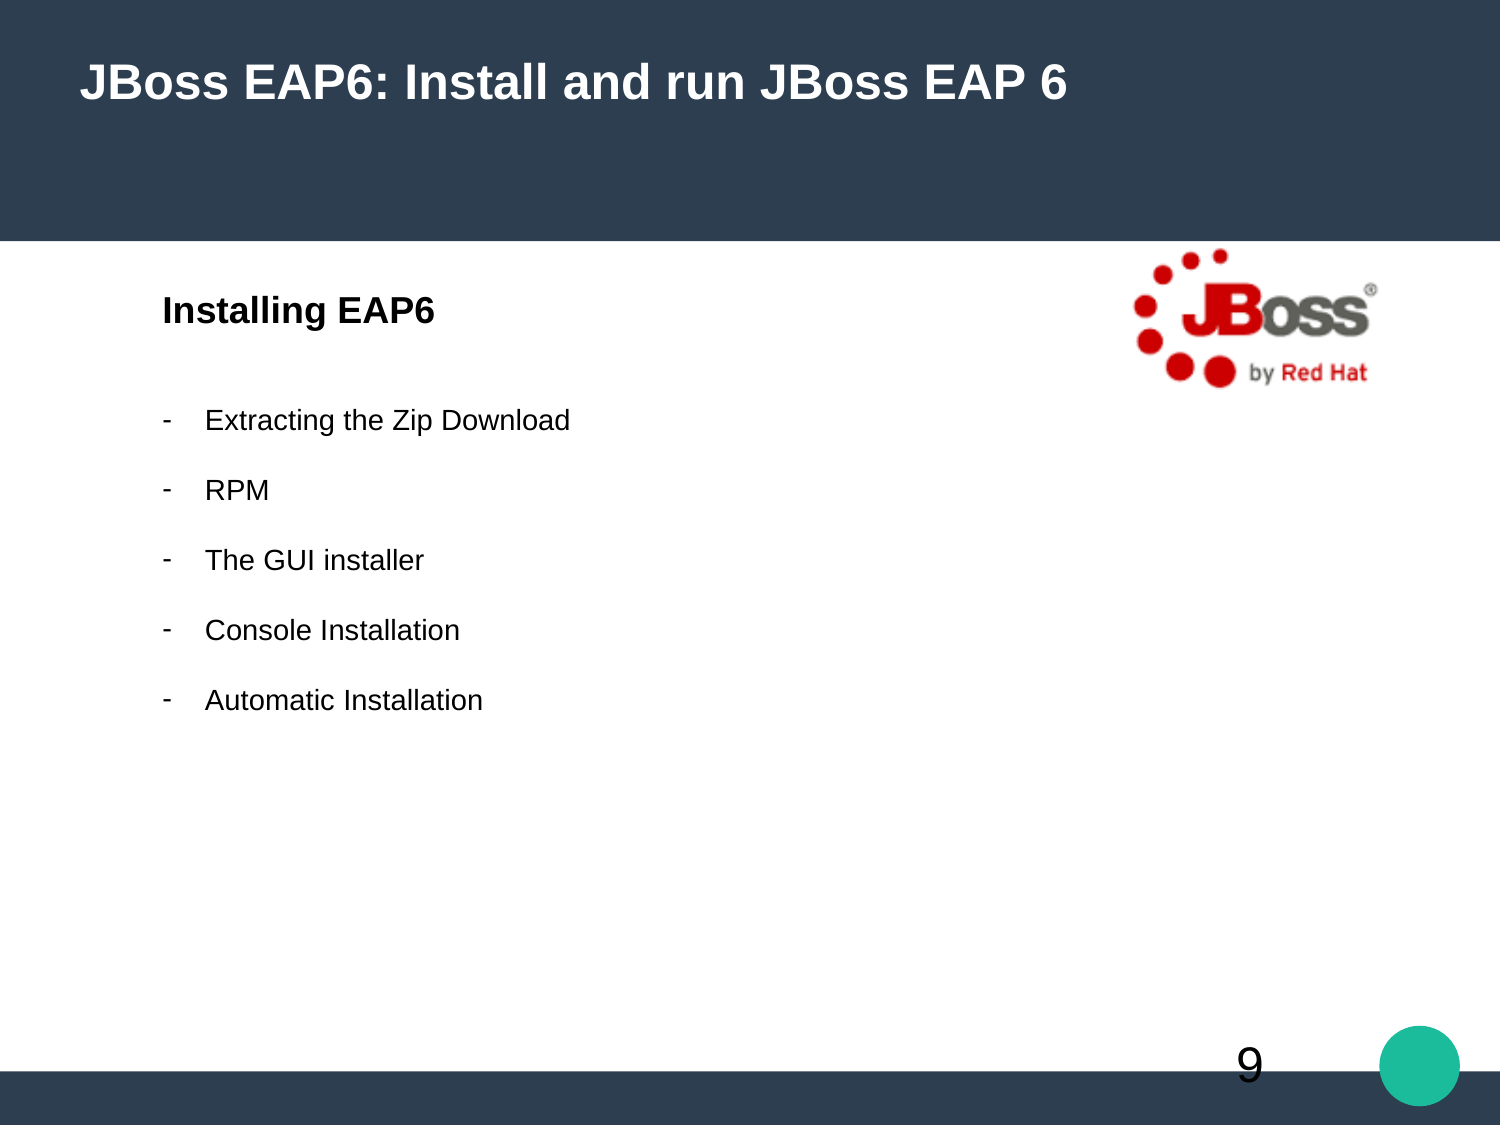

JBoss EAP6: Install and run JBoss EAP 6
Installing EAP6
 Extracting the Zip Download
 RPM
 The GUI installer
 Console Installation
 Automatic Installation